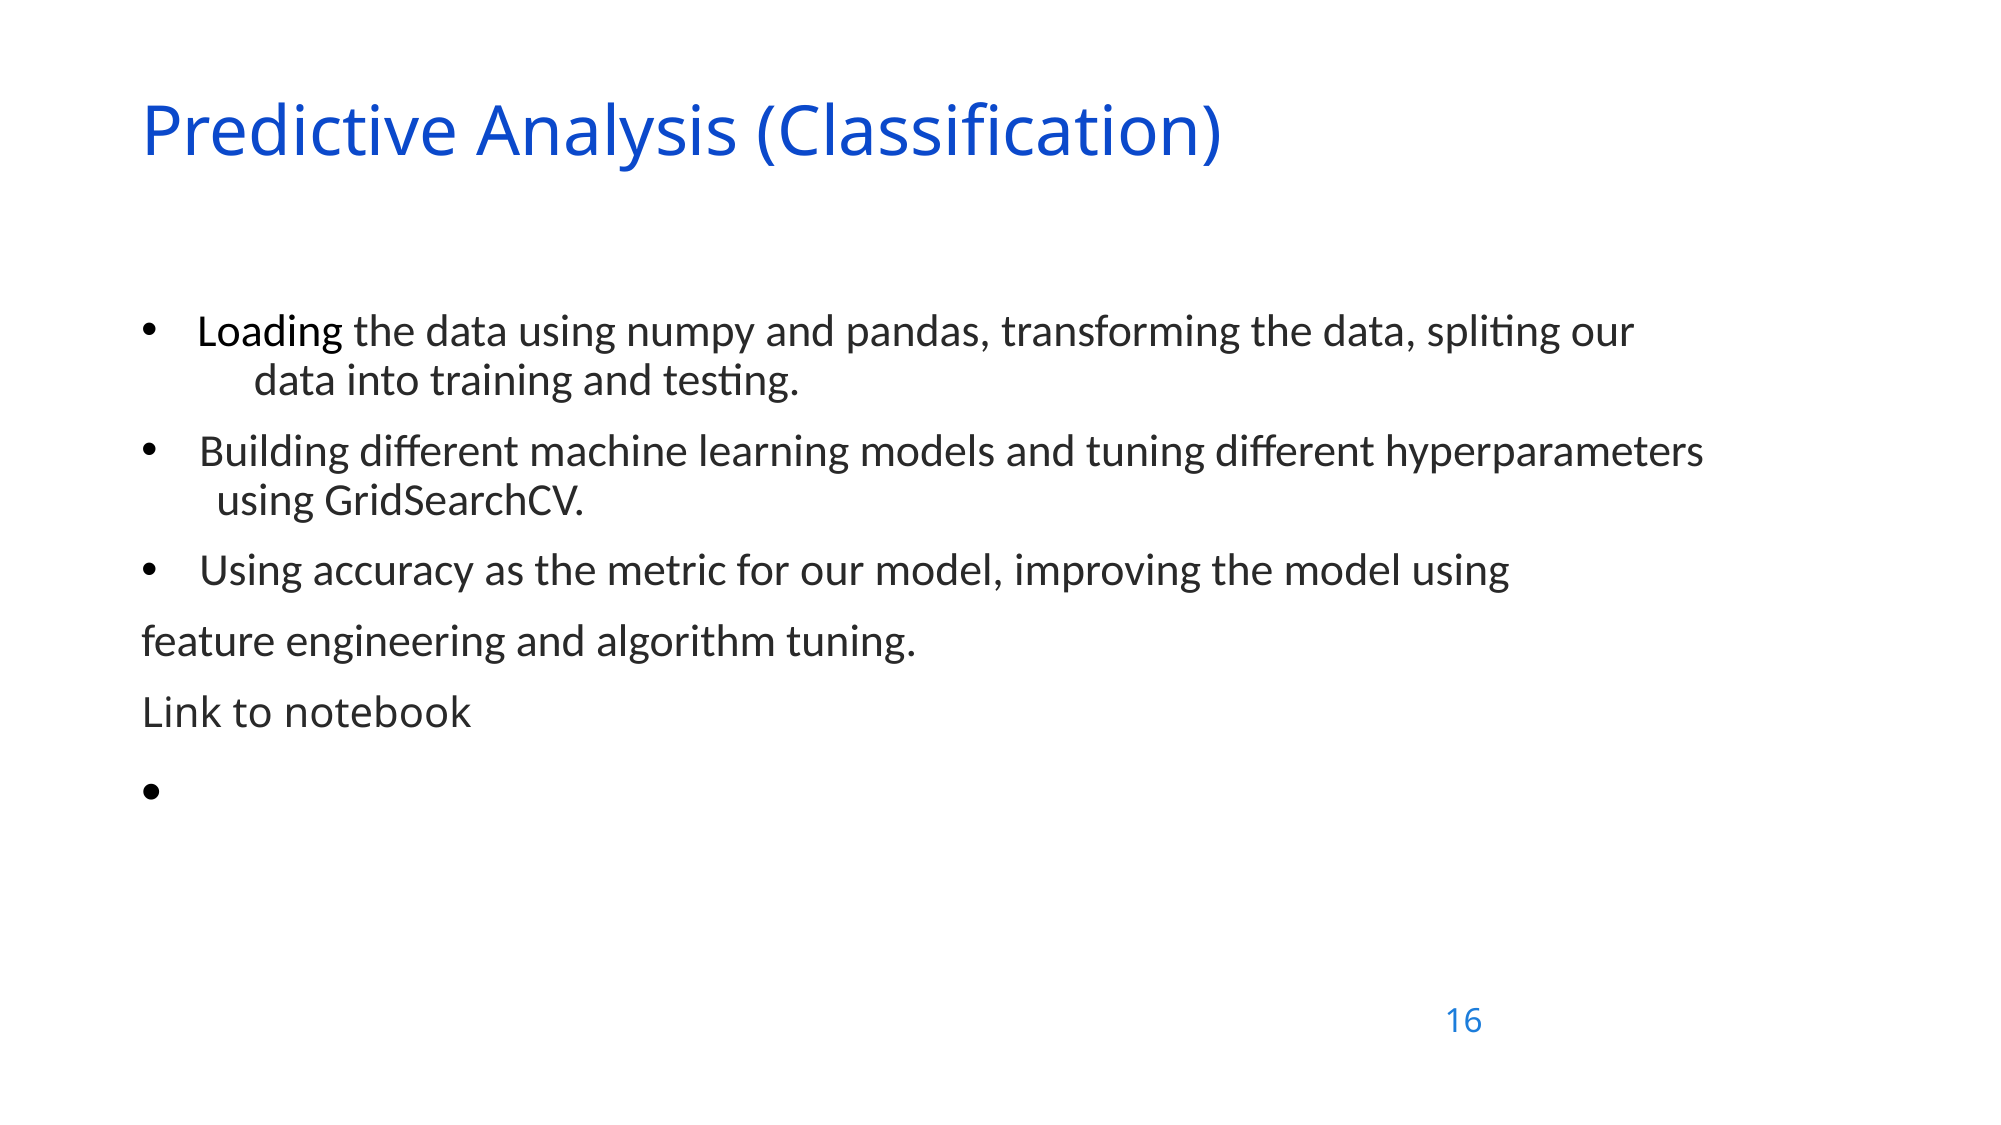

Predictive Analysis (Classification)
# Loading the data using numpy and pandas, transforming the data, spliting our data into training and testing.
 Building different machine learning models and tuning different hyperparameters using GridSearchCV.
 Using accuracy as the metric for our model, improving the model using
feature engineering and algorithm tuning.
Link to notebook